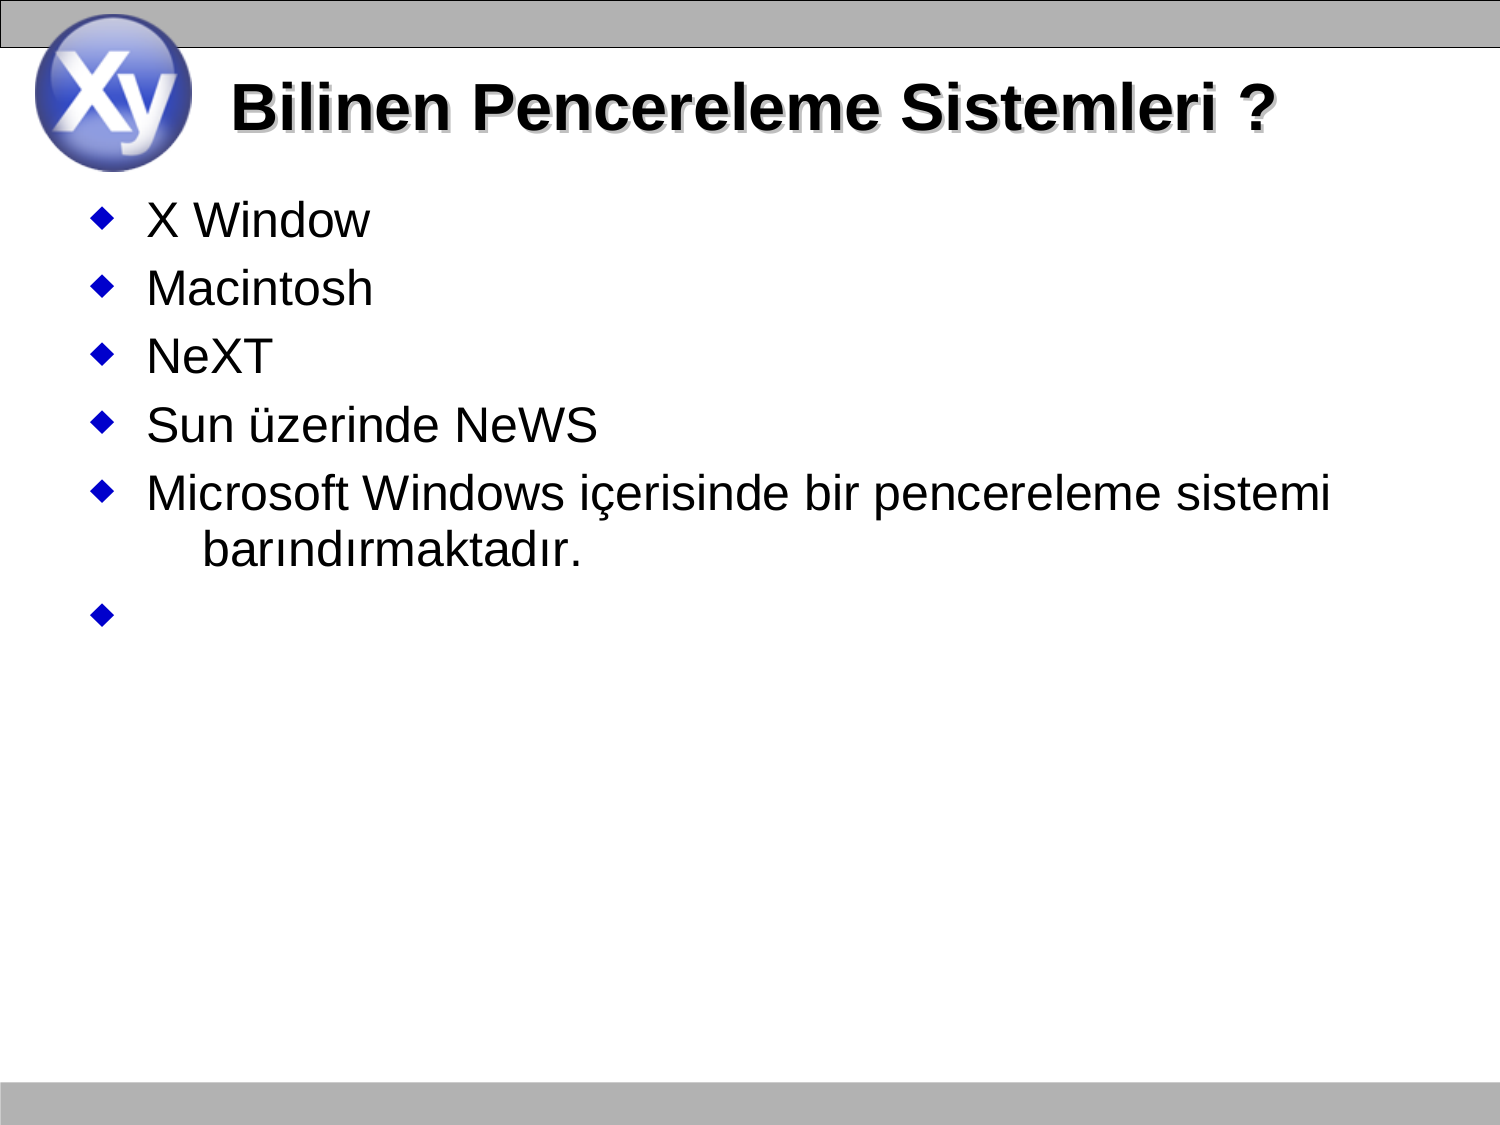

# Bilinen Pencereleme Sistemleri ?
X Window
Macintosh
NeXT
Sun üzerinde NeWS
Microsoft Windows içerisinde bir pencereleme sistemi barındırmaktadır.